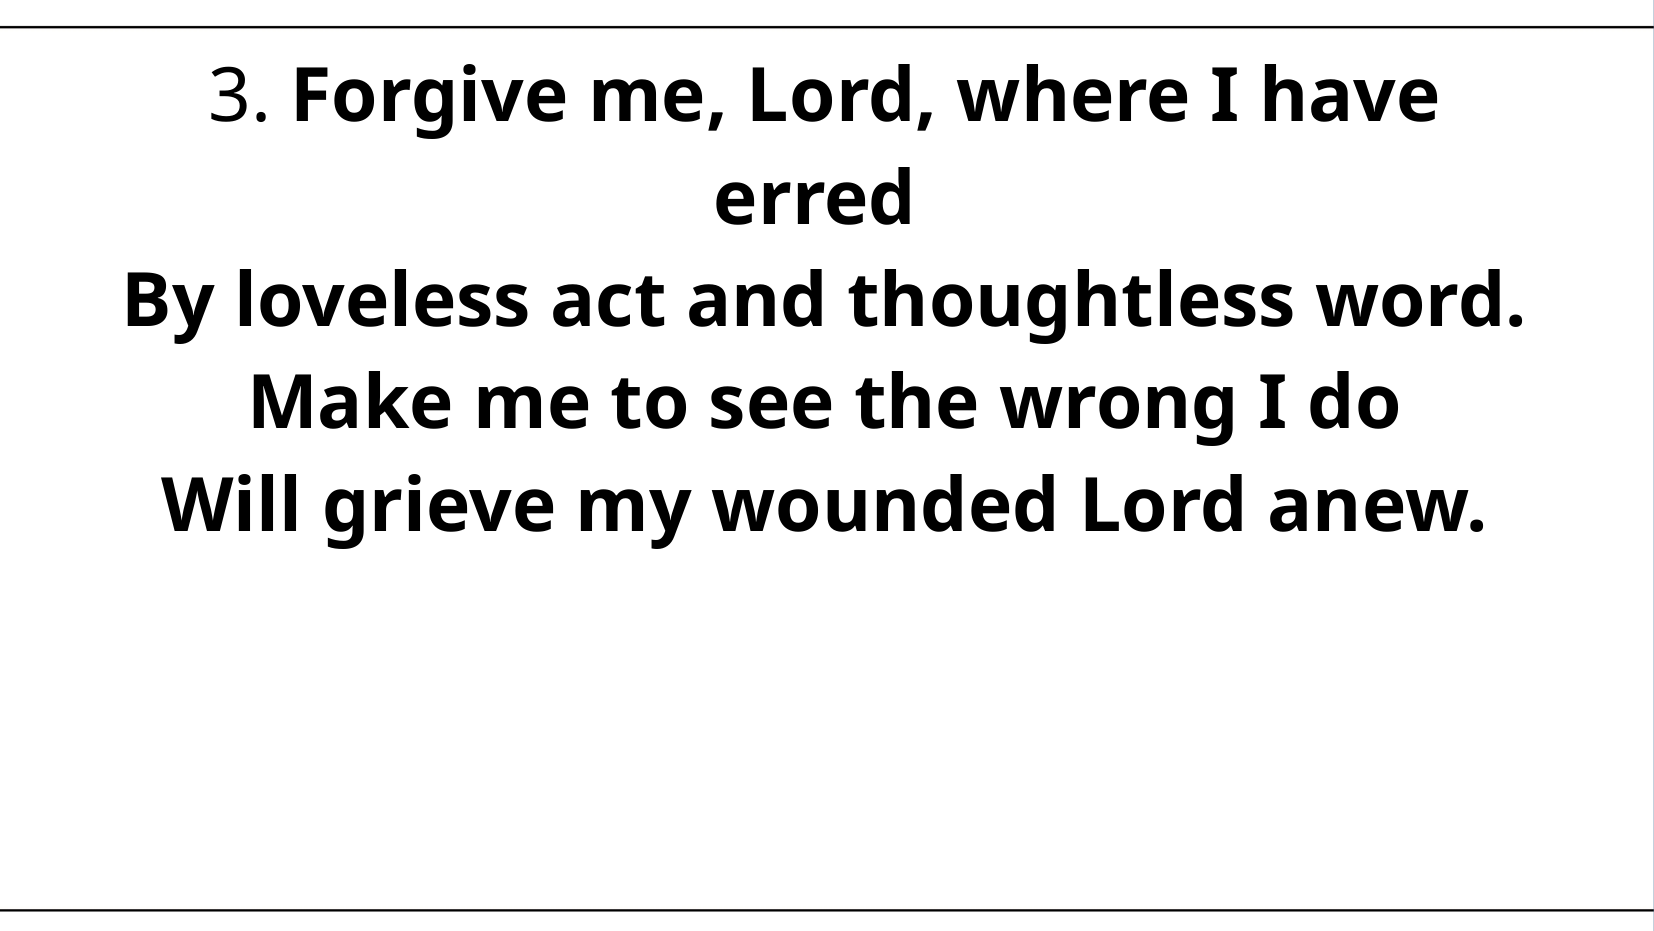

3. Forgive me, Lord, where I have erred
By loveless act and thoughtless word.
Make me to see the wrong I do
Will grieve my wounded Lord anew.